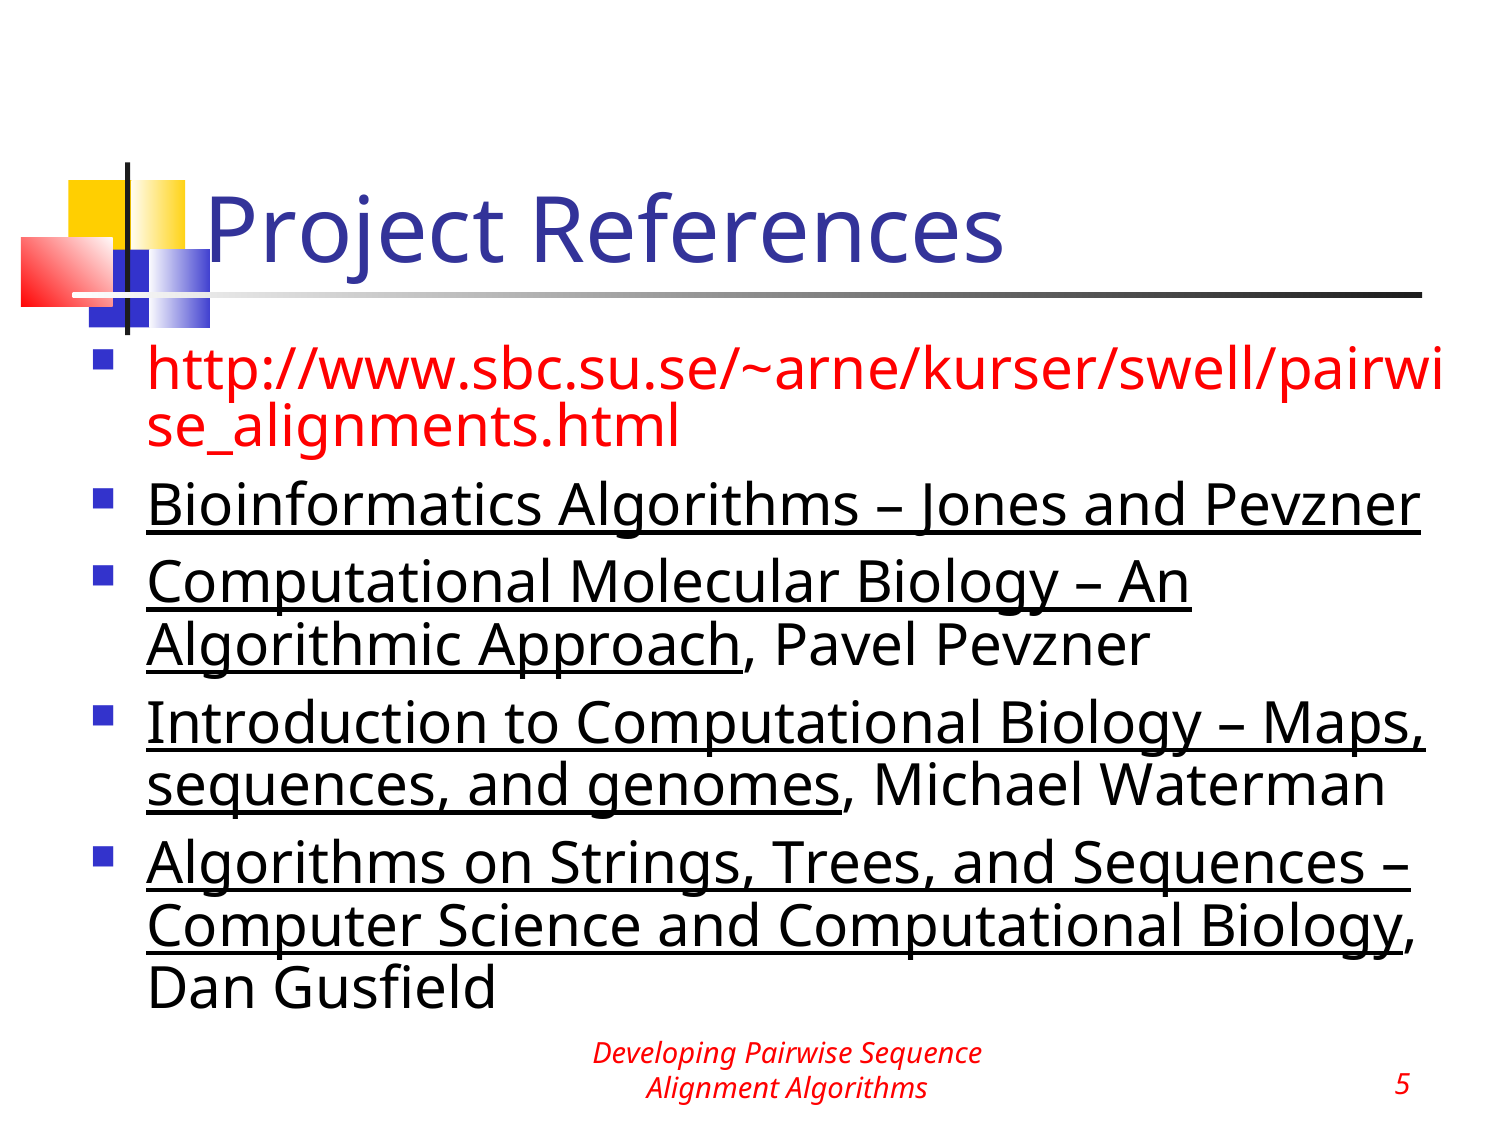

# Project References
http://www.sbc.su.se/~arne/kurser/swell/pairwise_alignments.html
Bioinformatics Algorithms – Jones and Pevzner
Computational Molecular Biology – An Algorithmic Approach, Pavel Pevzner
Introduction to Computational Biology – Maps, sequences, and genomes, Michael Waterman
Algorithms on Strings, Trees, and Sequences – Computer Science and Computational Biology, Dan Gusfield
Developing Pairwise Sequence Alignment Algorithms